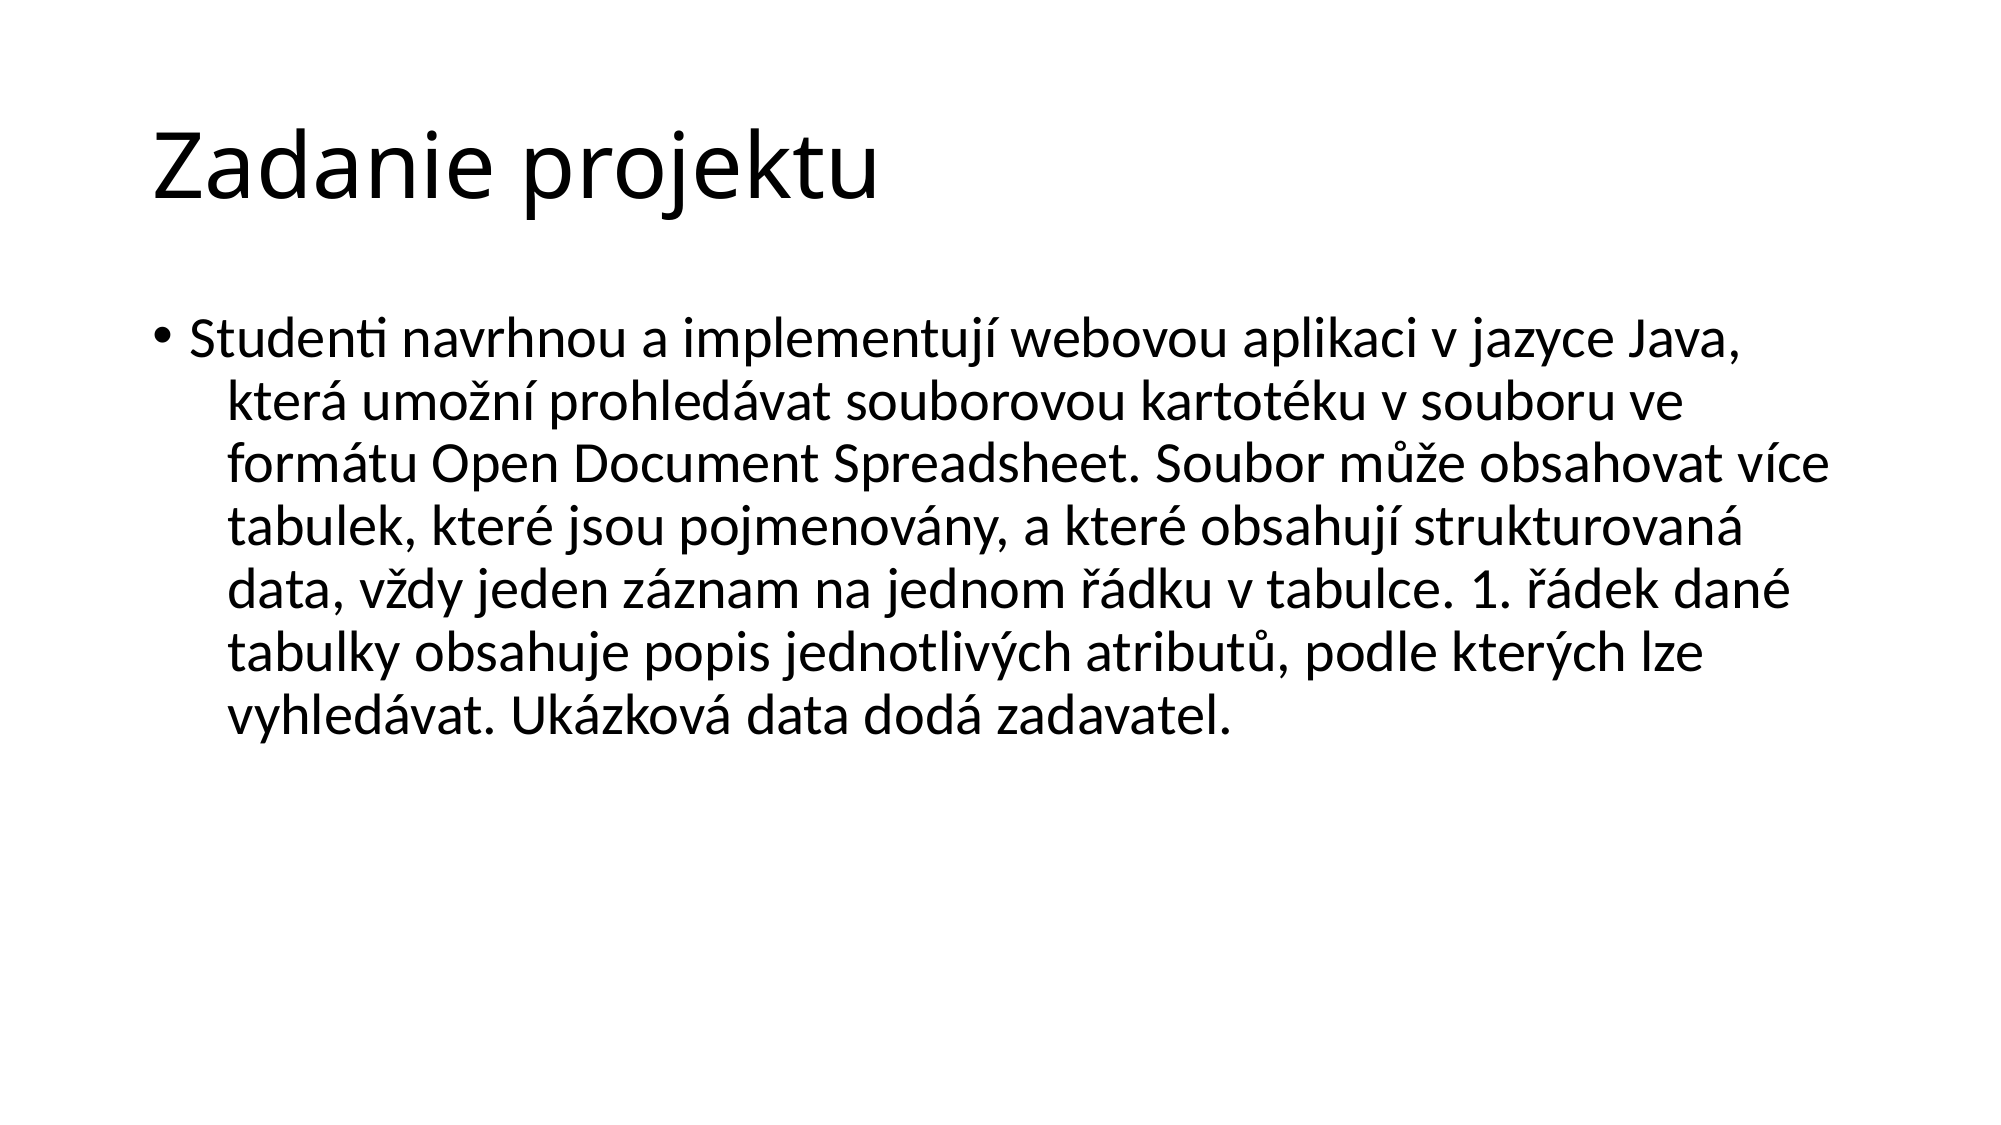

# Zadanie projektu
Studenti navrhnou a implementují webovou aplikaci v jazyce Java, která umožní prohledávat souborovou kartotéku v souboru ve formátu Open Document Spreadsheet. Soubor může obsahovat více tabulek, které jsou pojmenovány, a které obsahují strukturovaná data, vždy jeden záznam na jednom řádku v tabulce. 1. řádek dané tabulky obsahuje popis jednotlivých atributů, podle kterých lze vyhledávat. Ukázková data dodá zadavatel.